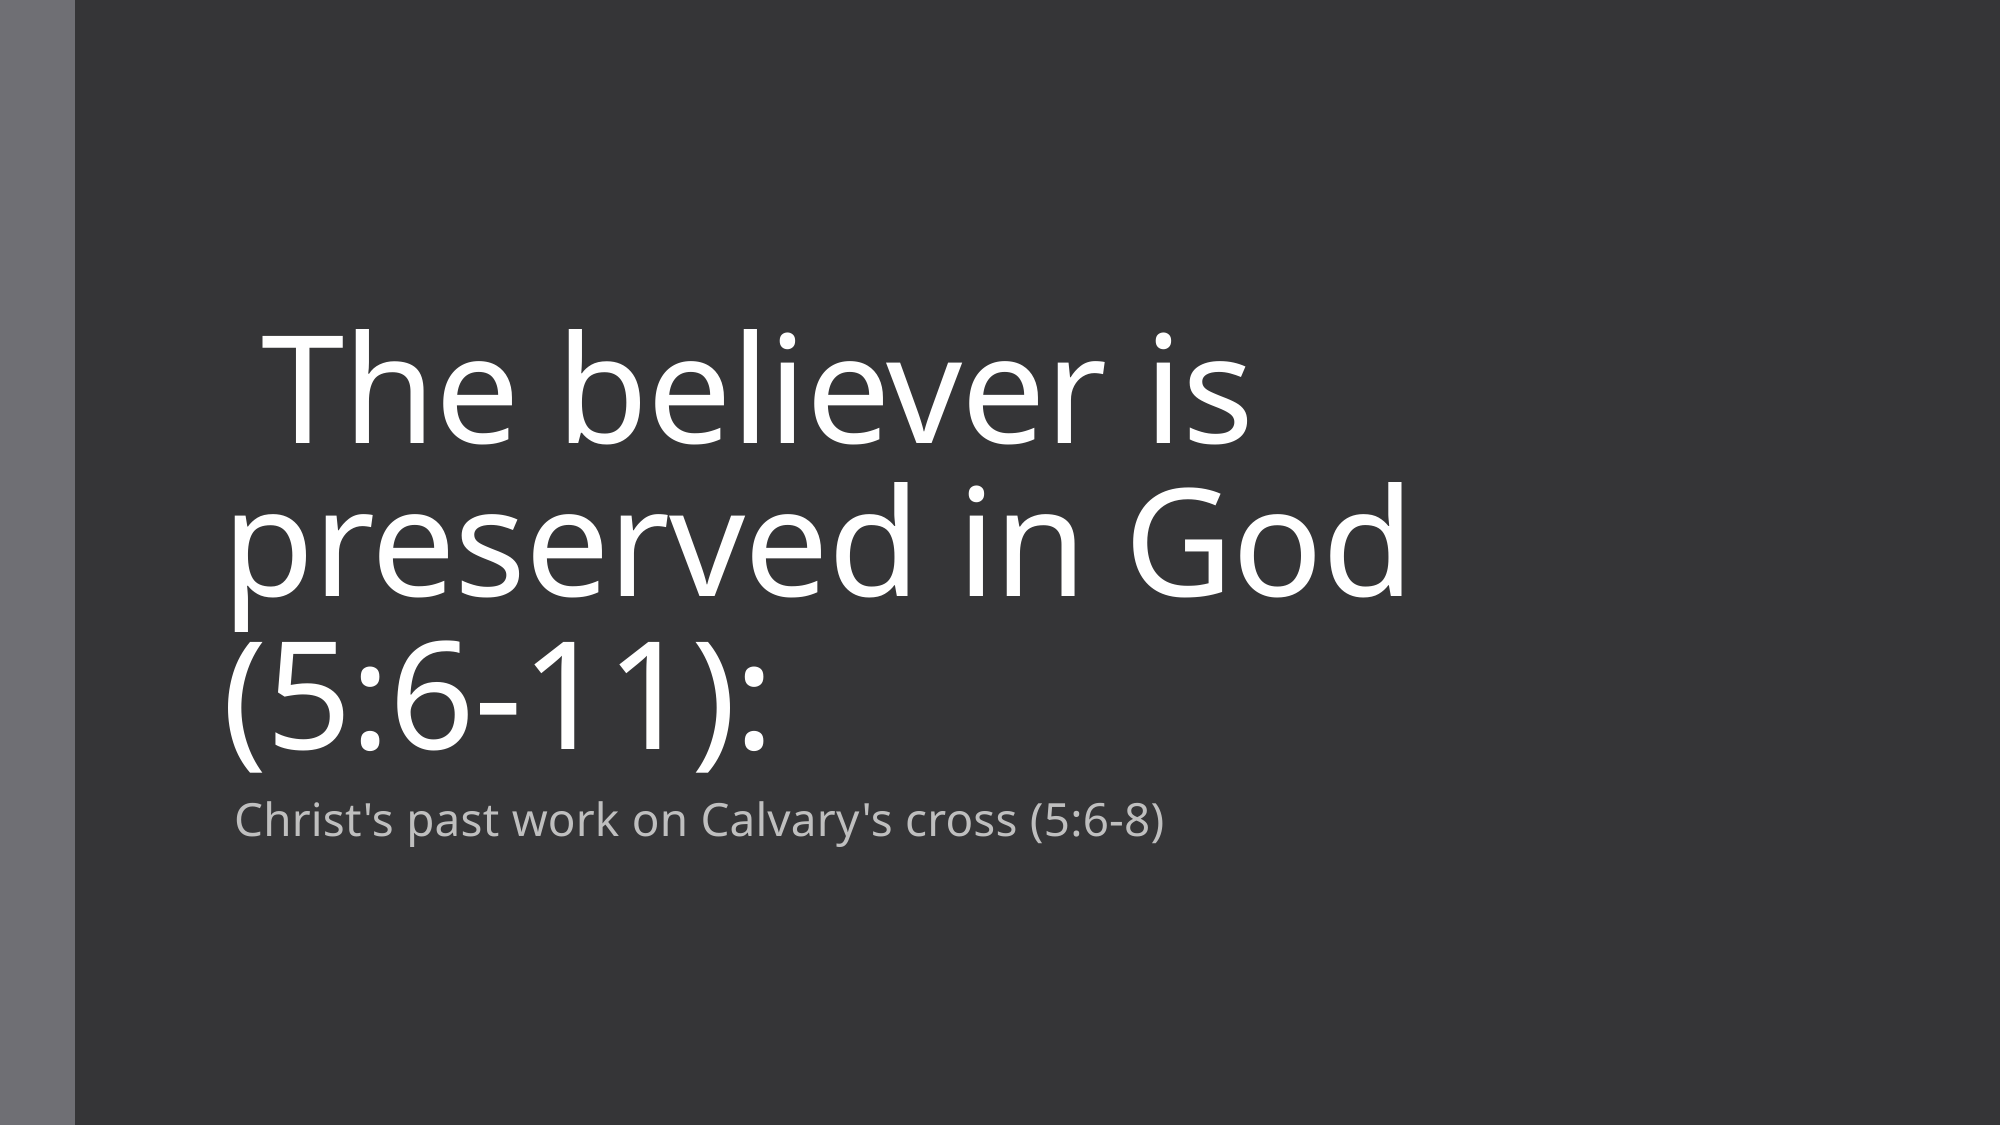

# The believer is preserved in God (5:6-11):
 Christ's past work on Calvary's cross (5:6-8)